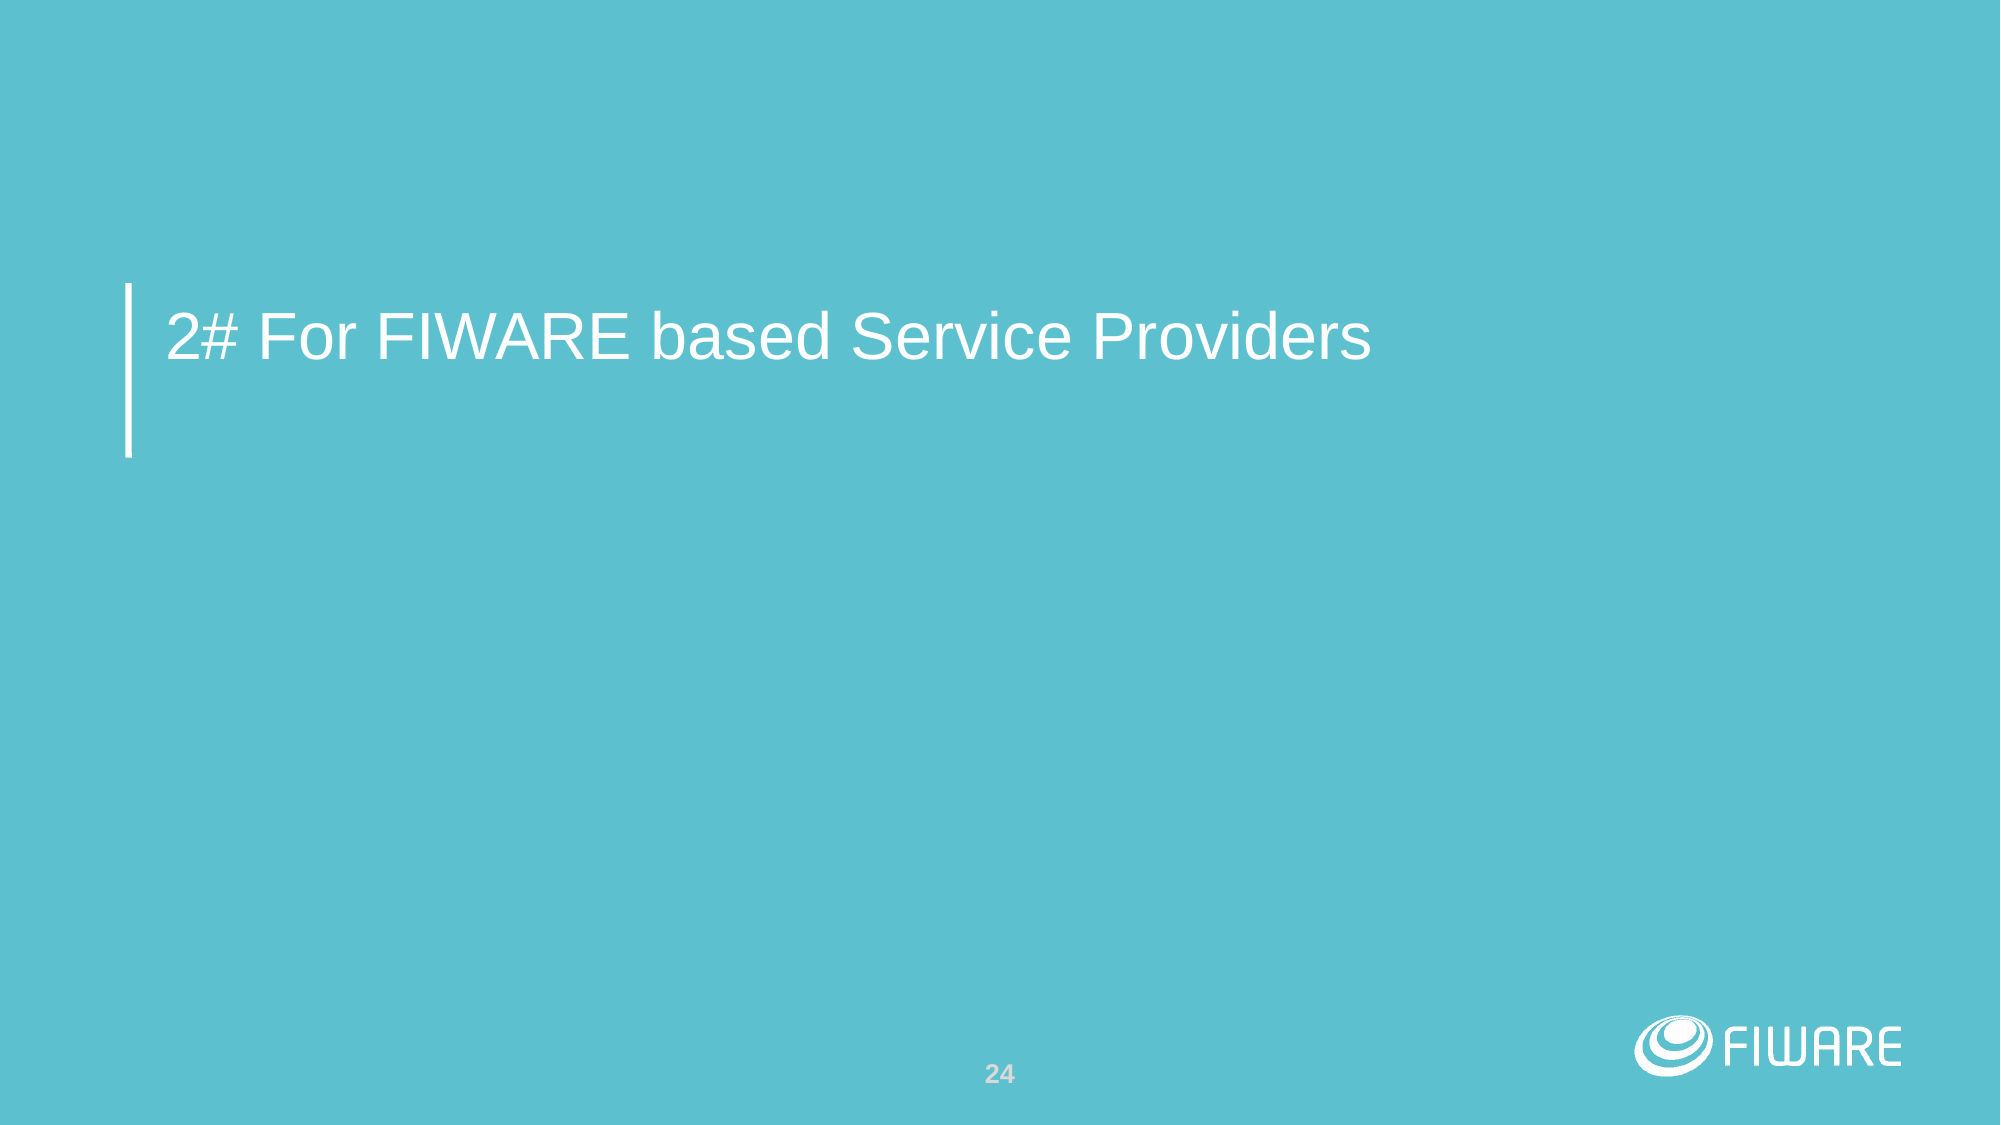

# 2# For FIWARE based Service Providers